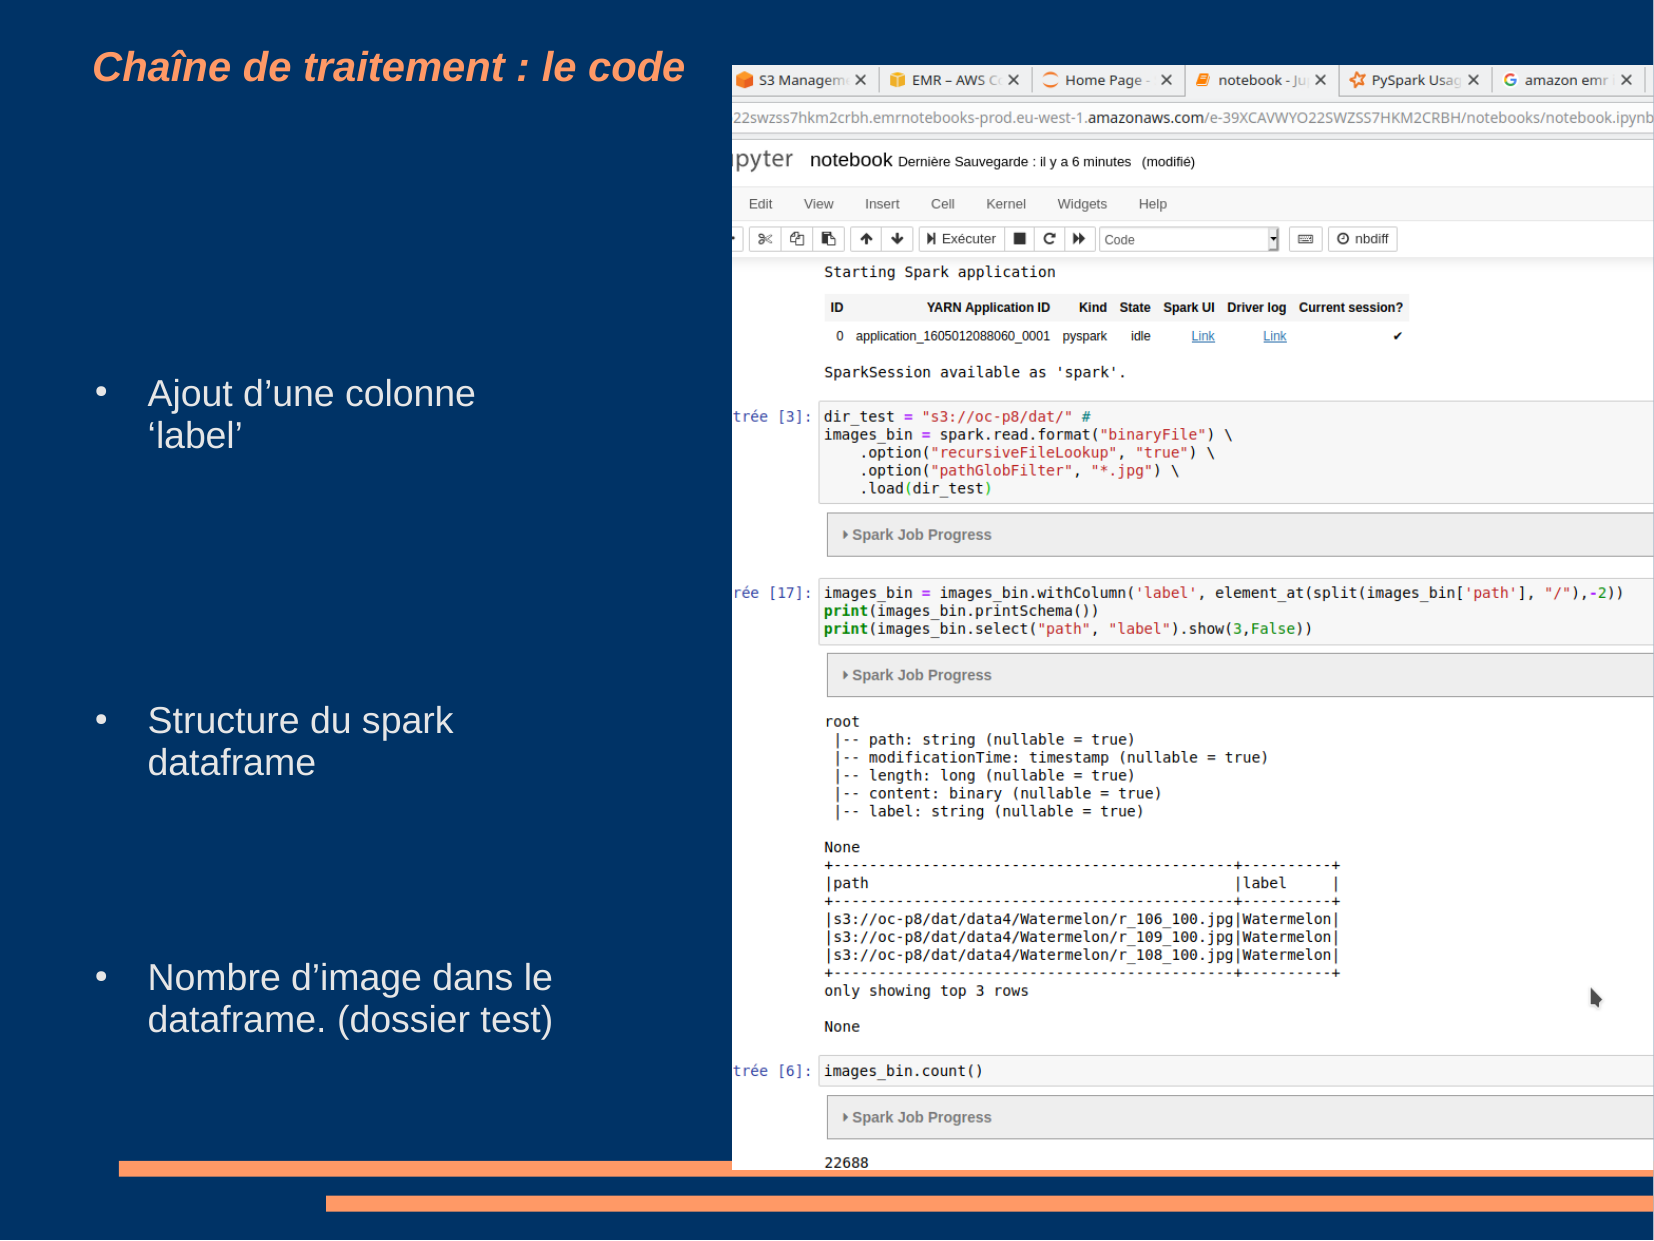

# Chaîne de traitement : le code
Ajout d’une colonne ‘label’
Structure du spark dataframe
Nombre d’image dans le dataframe. (dossier test)